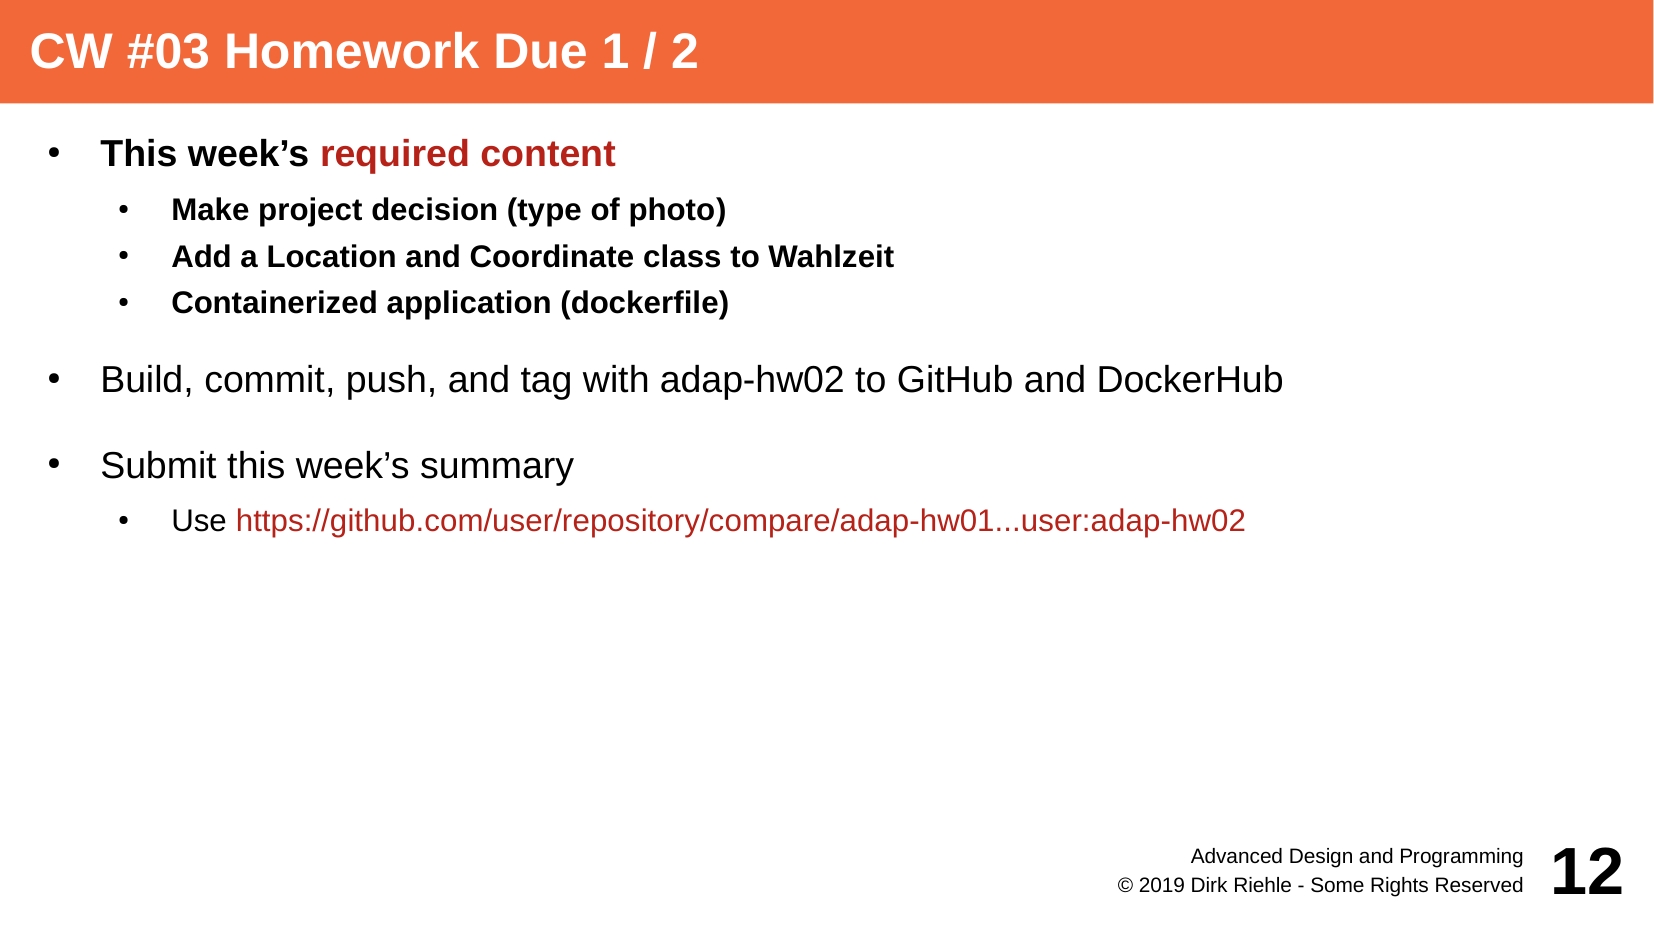

# CW #03 Homework Due 1 / 2
This week’s required content
Make project decision (type of photo)
Add a Location and Coordinate class to Wahlzeit
Containerized application (dockerfile)
Build, commit, push, and tag with adap-hw02 to GitHub and DockerHub
Submit this week’s summary
Use https://github.com/user/repository/compare/adap-hw01...user:adap-hw02
Advanced Design and Programming
12
© 2019 Dirk Riehle - Some Rights Reserved